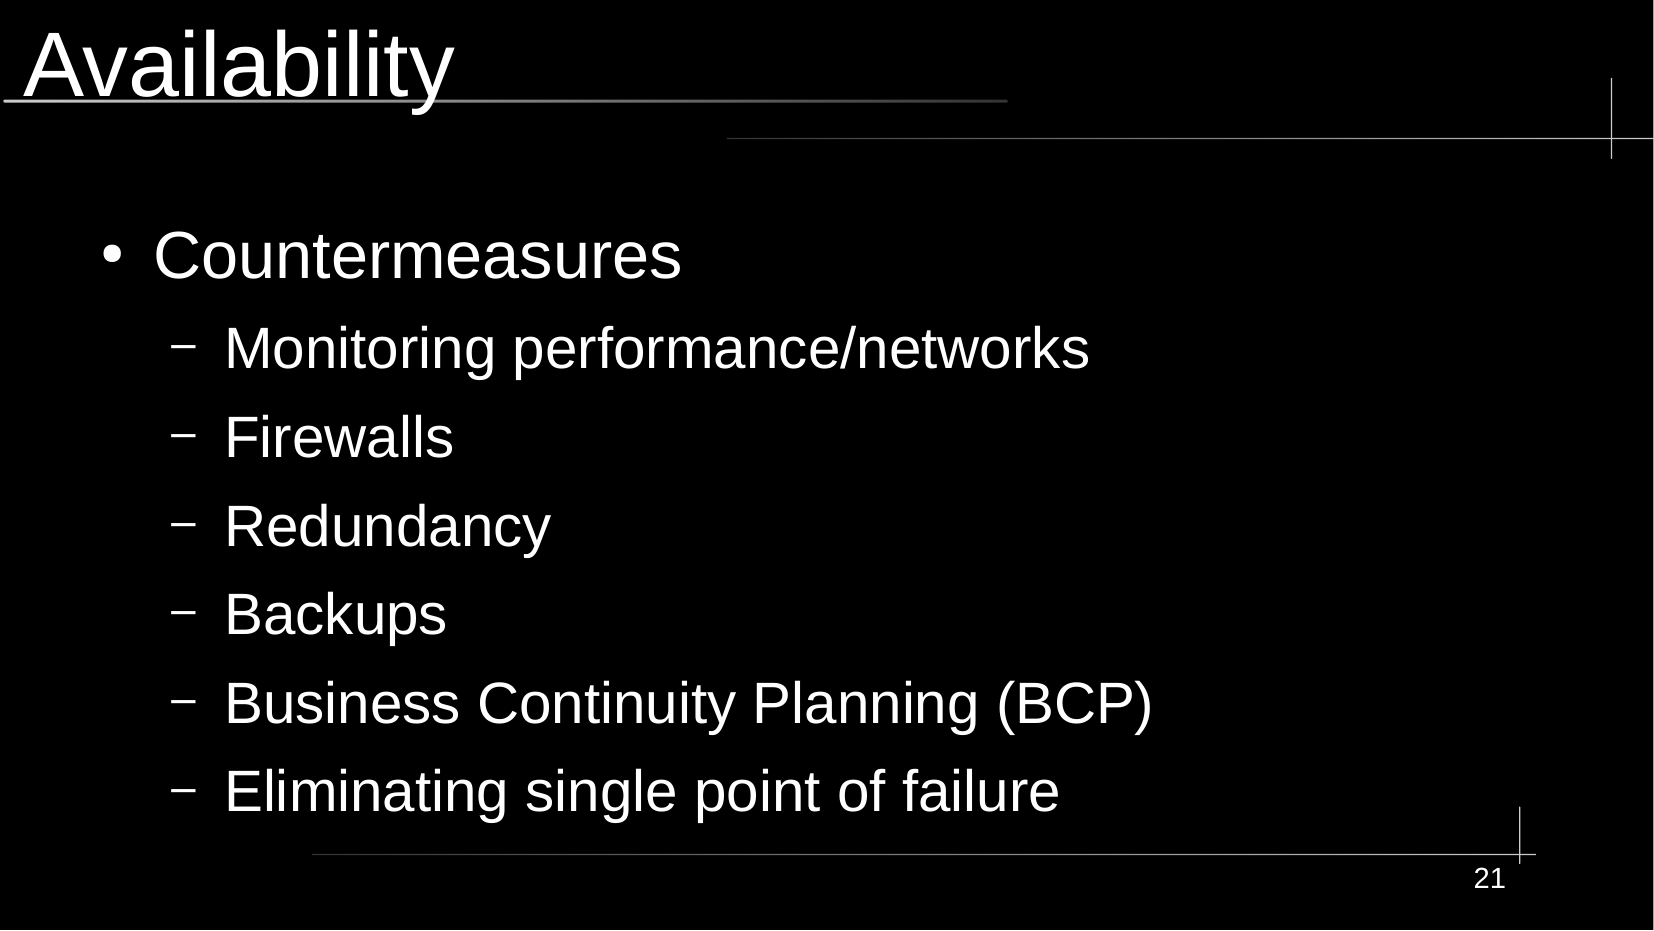

# Availability
Countermeasures
Monitoring performance/networks
Firewalls
Redundancy
Backups
Business Continuity Planning (BCP)
Eliminating single point of failure
21